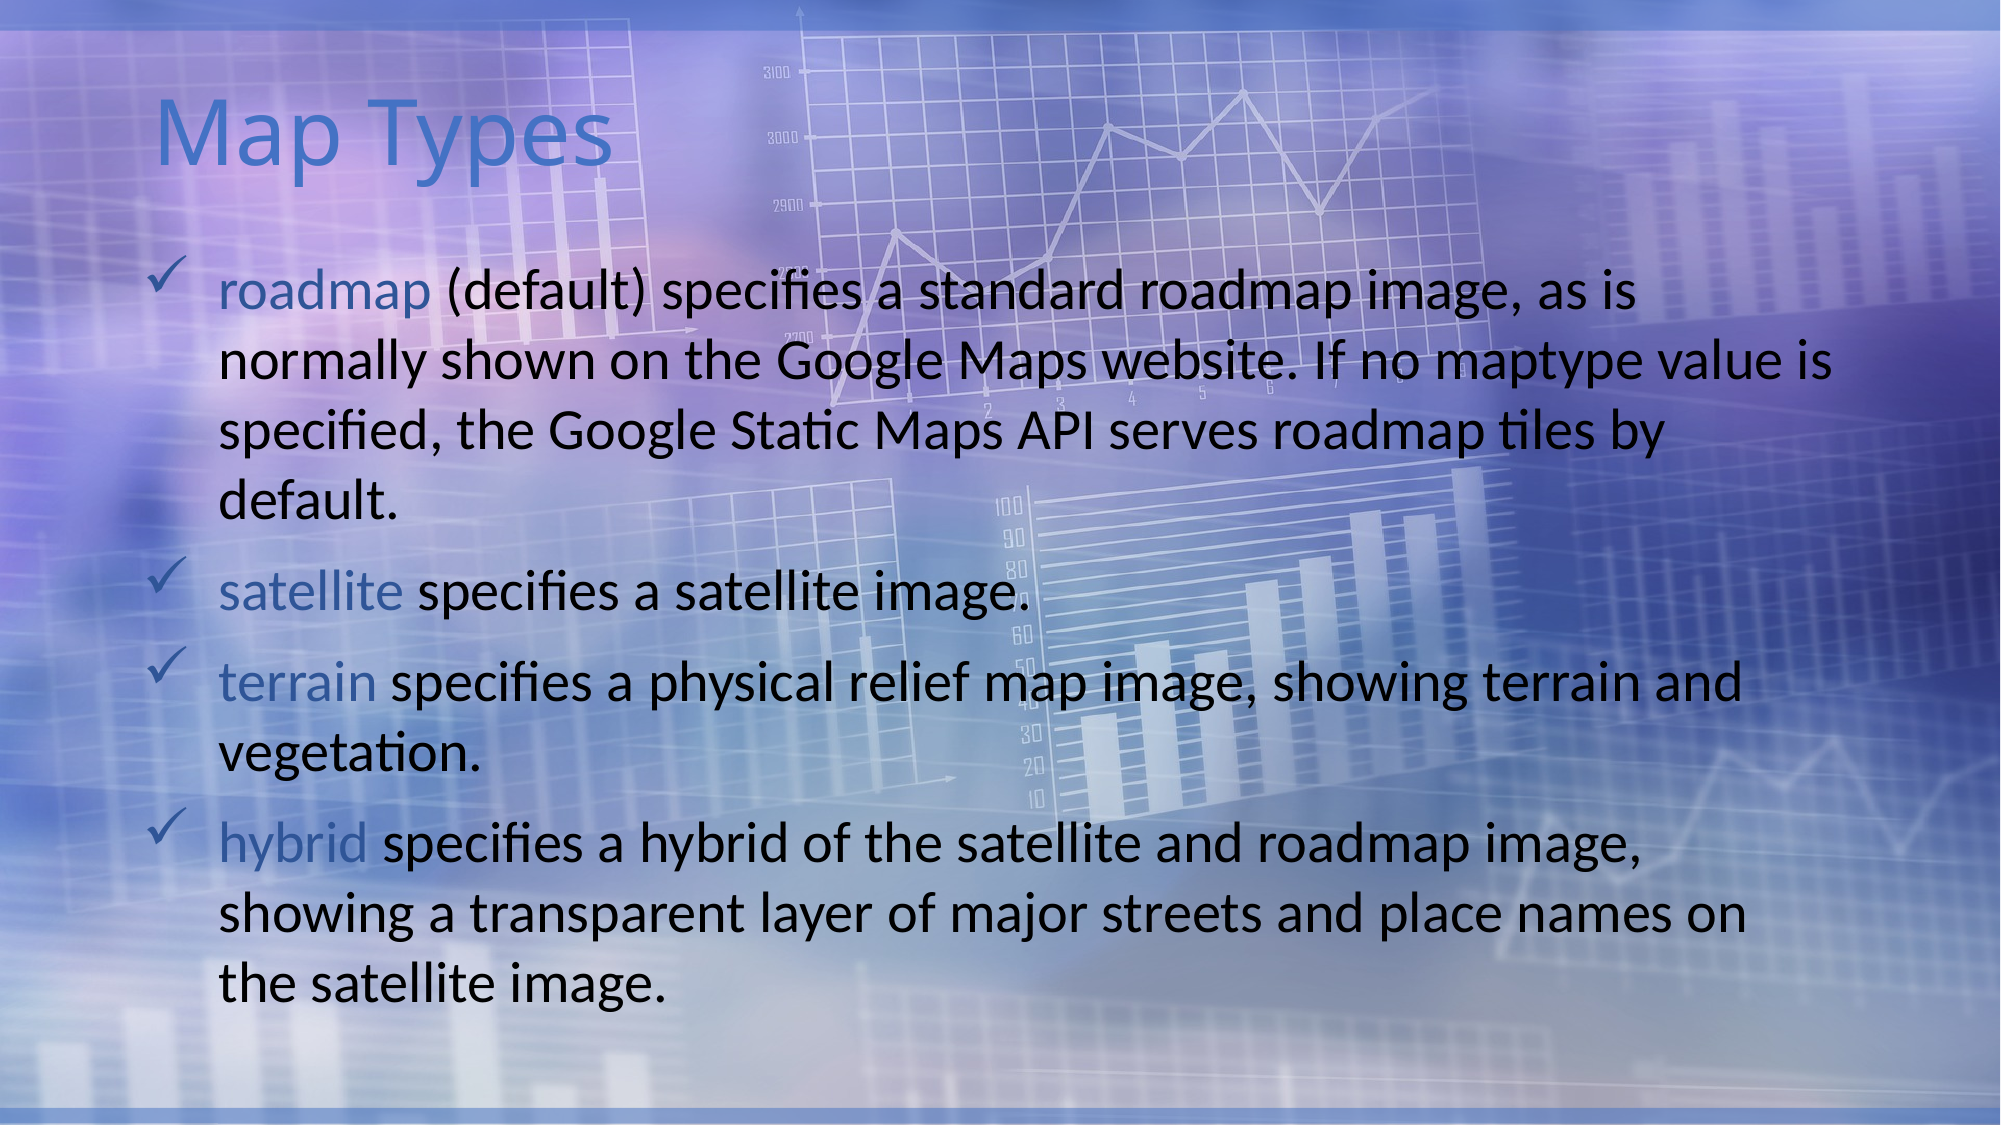

# Map Types
roadmap (default) specifies a standard roadmap image, as is normally shown on the Google Maps website. If no maptype value is specified, the Google Static Maps API serves roadmap tiles by default.
satellite specifies a satellite image.
terrain specifies a physical relief map image, showing terrain and vegetation.
hybrid specifies a hybrid of the satellite and roadmap image, showing a transparent layer of major streets and place names on the satellite image.